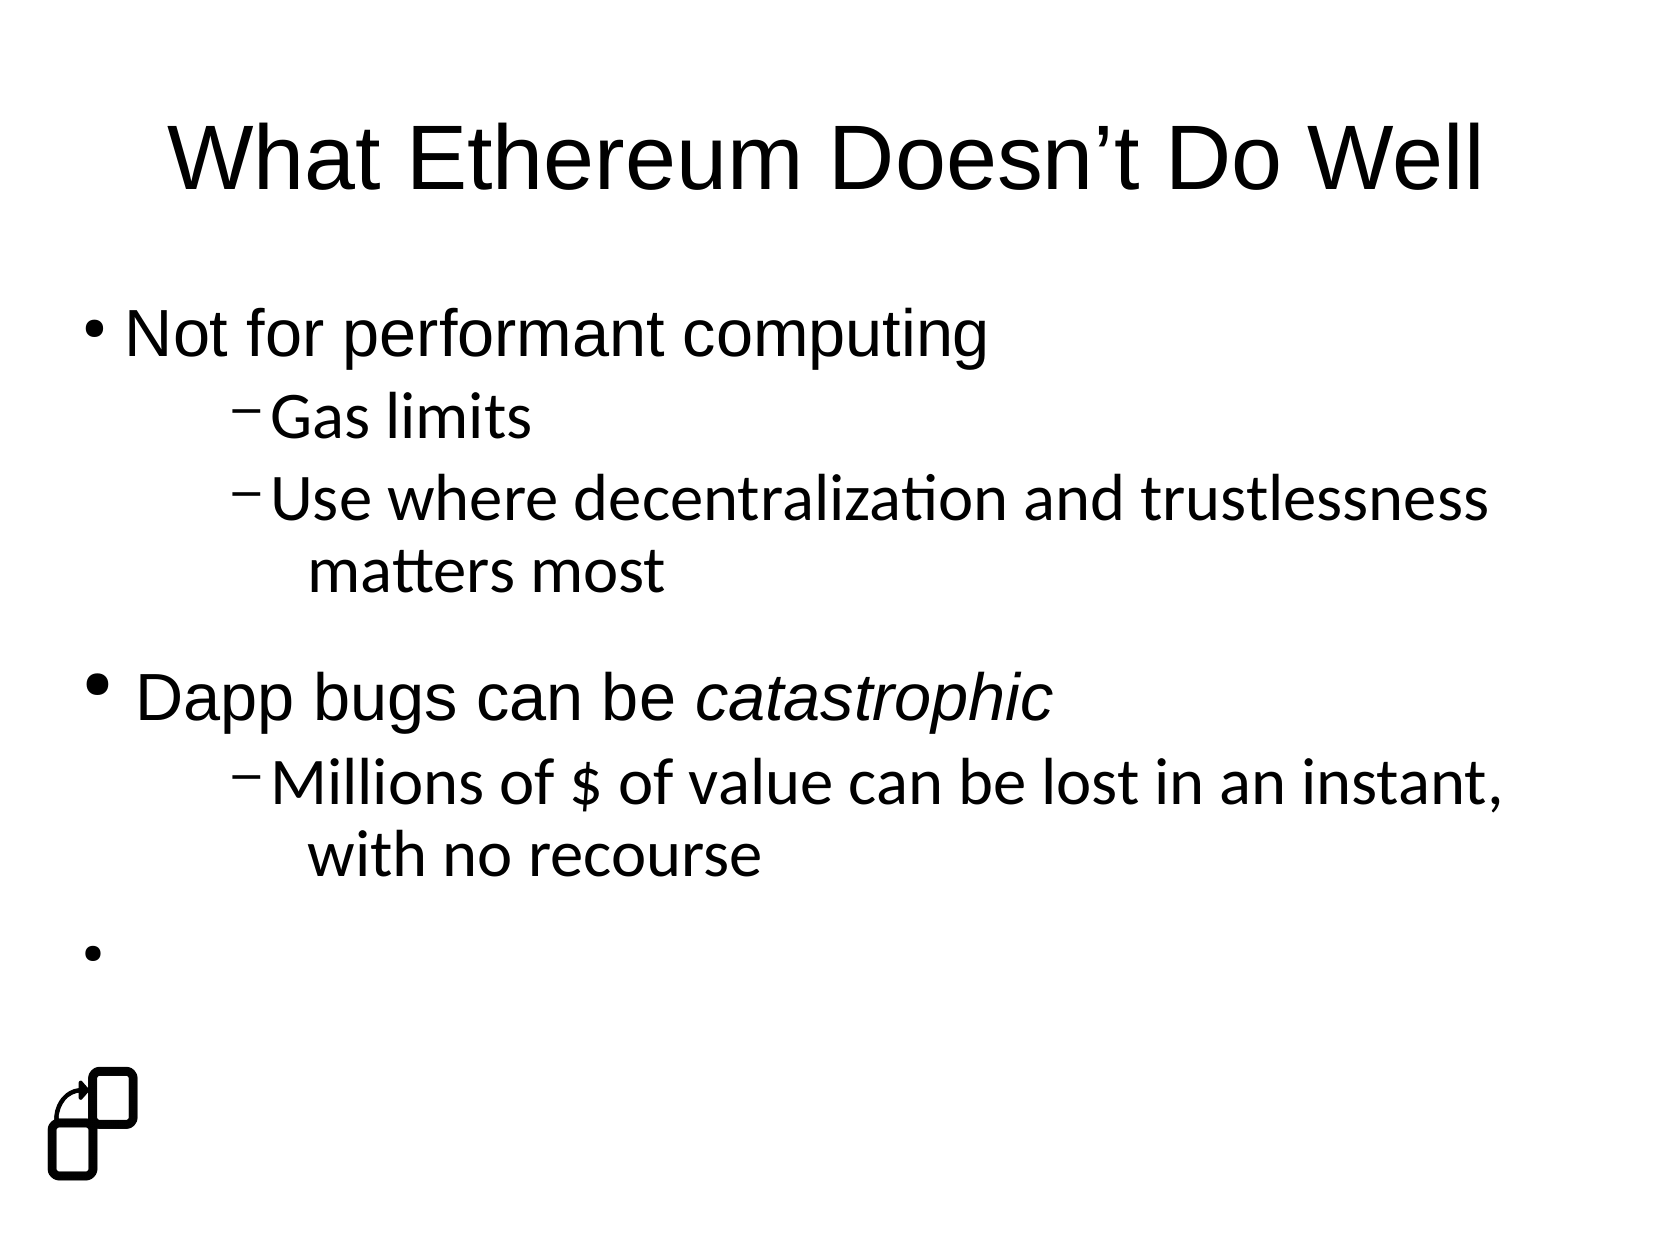

What Ethereum Doesn’t Do Well
# Not for performant computing
Gas limits
Use where decentralization and trustlessness matters most
 Dapp bugs can be catastrophic
Millions of $ of value can be lost in an instant, with no recourse